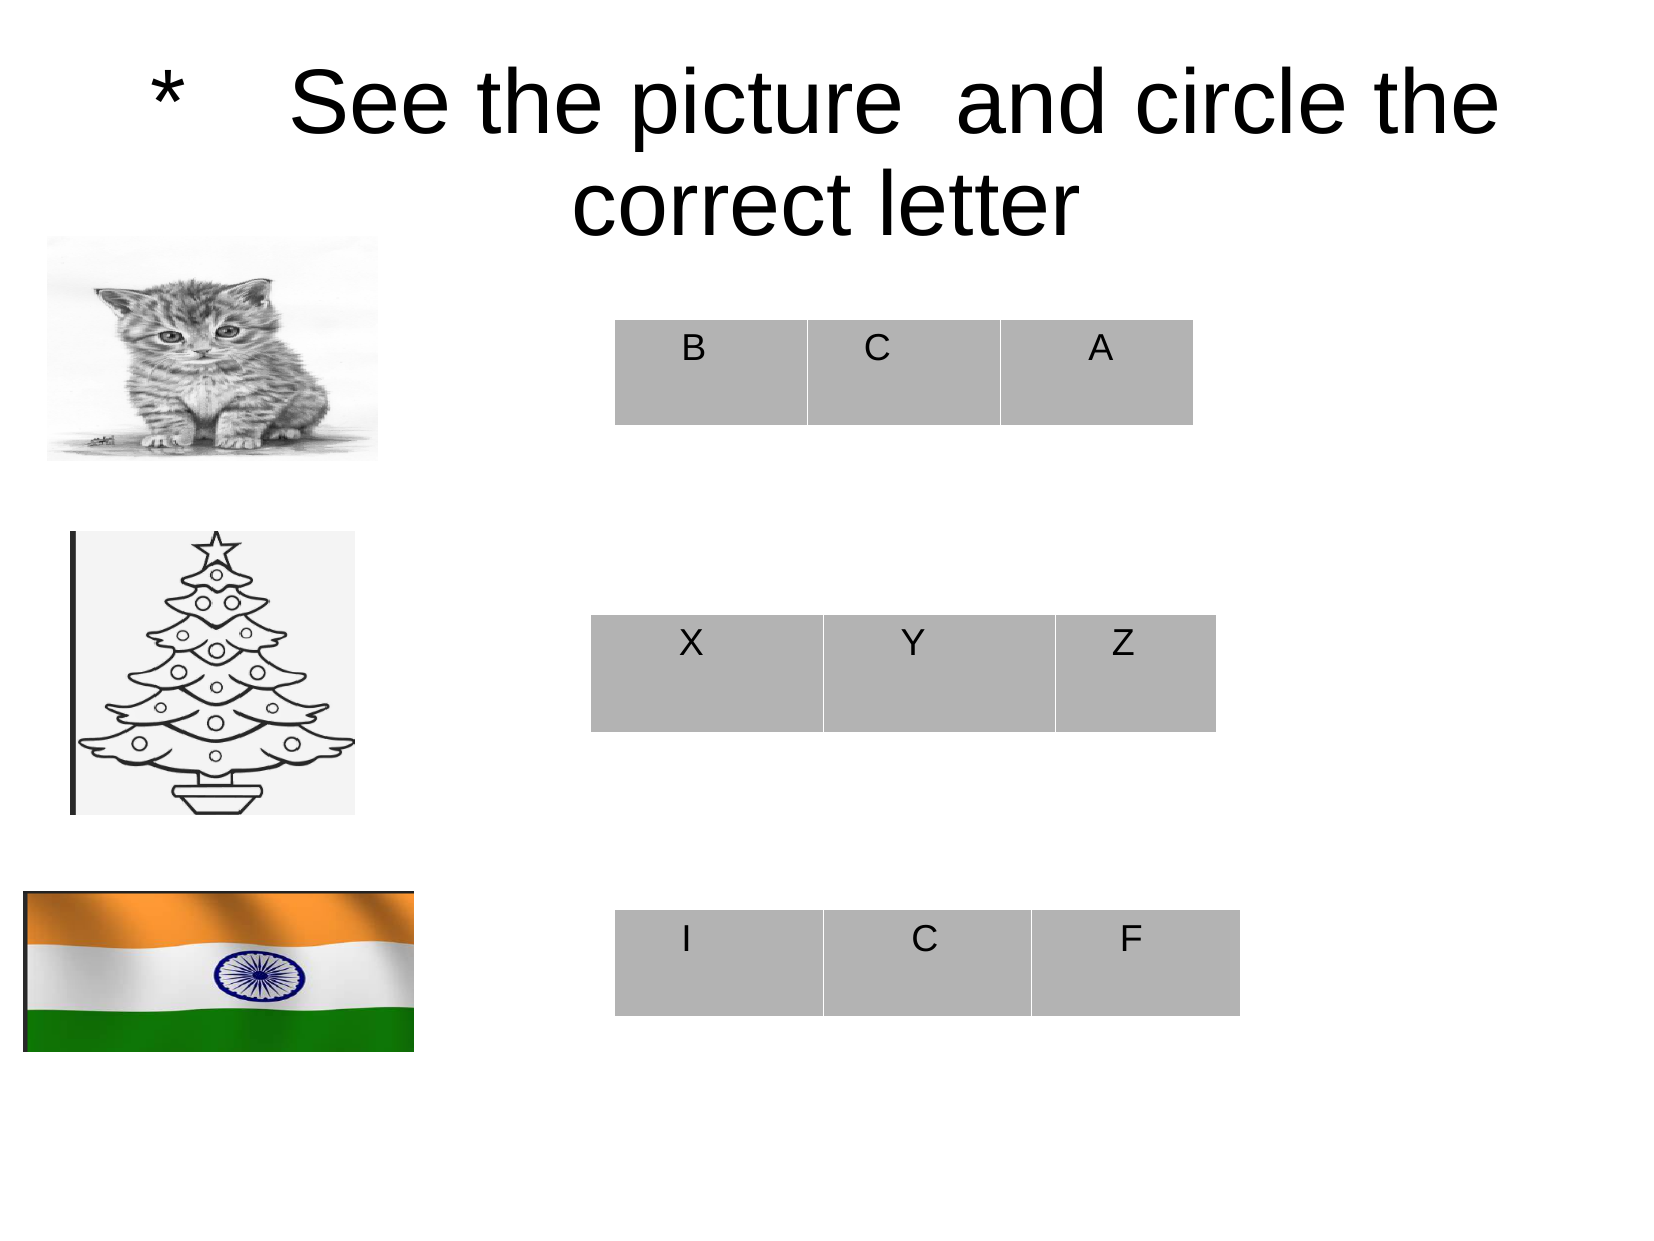

# * See the picture and circle the correct letter
| B | C | A |
| --- | --- | --- |
| X | Y | Z |
| --- | --- | --- |
| I | C | F |
| --- | --- | --- |